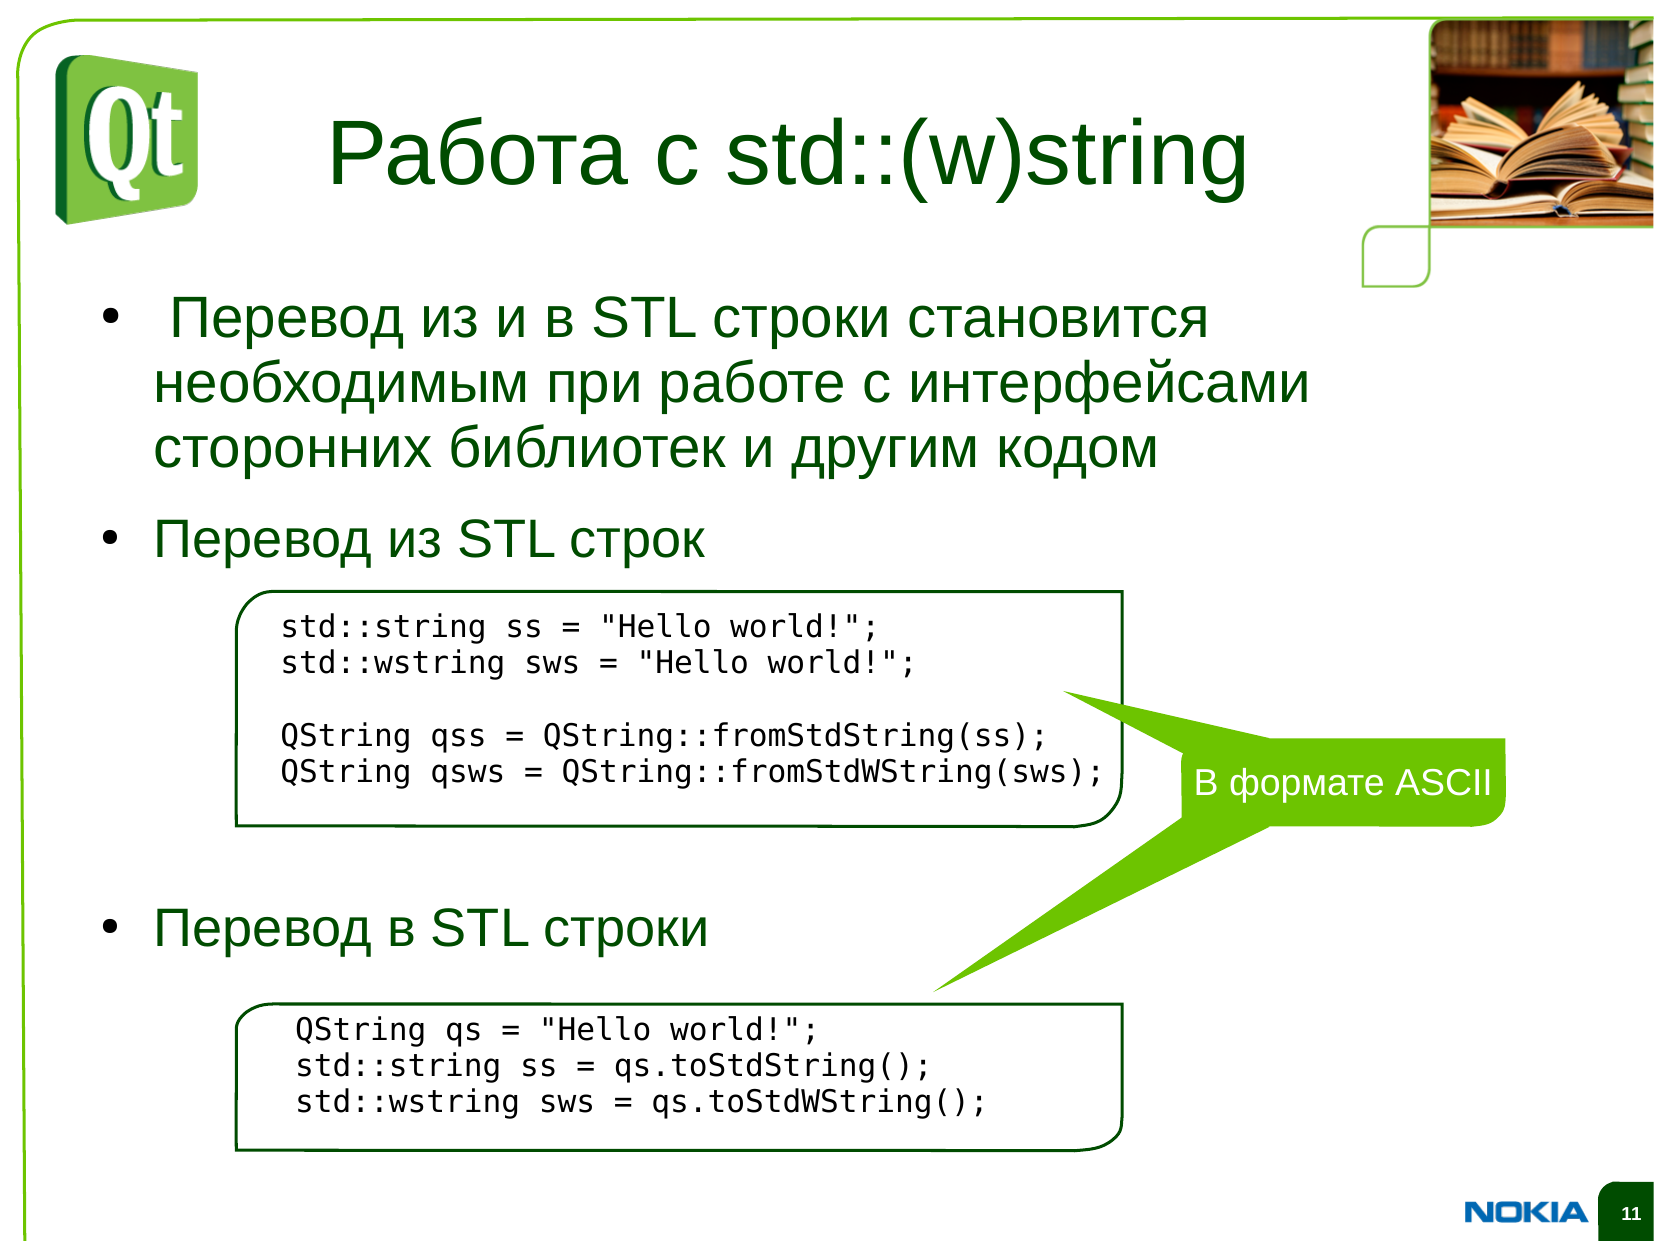

# Работа с std::(w)string
 Перевод из и в STL строки становится необходимым при работе с интерфейсами сторонних библиотек и другим кодом
Перевод из STL строк
Перевод в STL строки
std::string ss = "Hello world!";
std::wstring sws = "Hello world!";
QString qss = QString::fromStdString(ss);
QString qsws = QString::fromStdWString(sws);
В формате ASCII
QString qs = "Hello world!";
std::string ss = qs.toStdString();
std::wstring sws = qs.toStdWString();